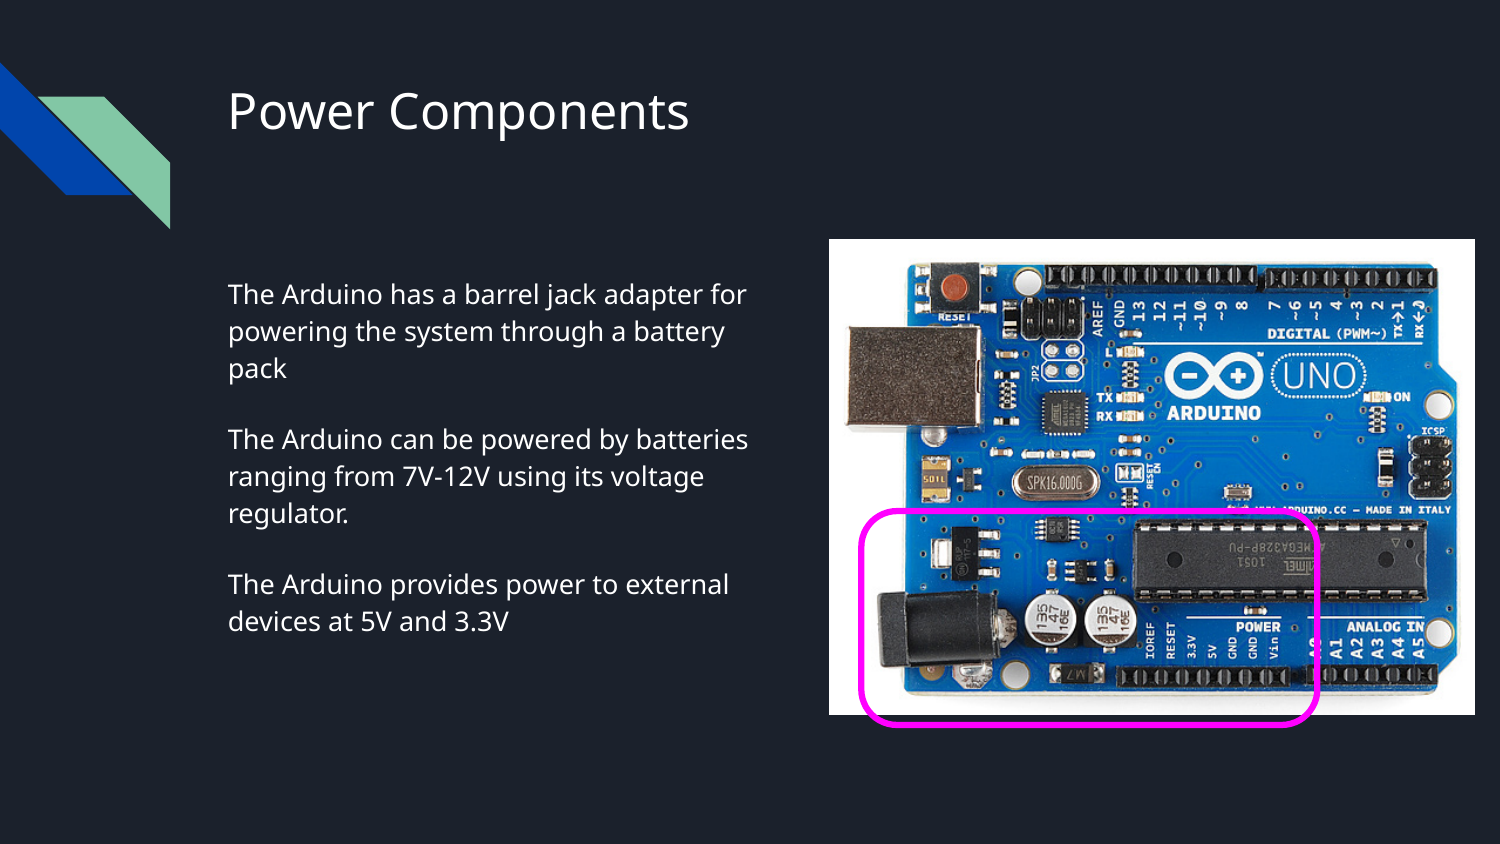

# Power Components
The Arduino has a barrel jack adapter for powering the system through a battery pack
The Arduino can be powered by batteries ranging from 7V-12V using its voltage regulator.
The Arduino provides power to external devices at 5V and 3.3V